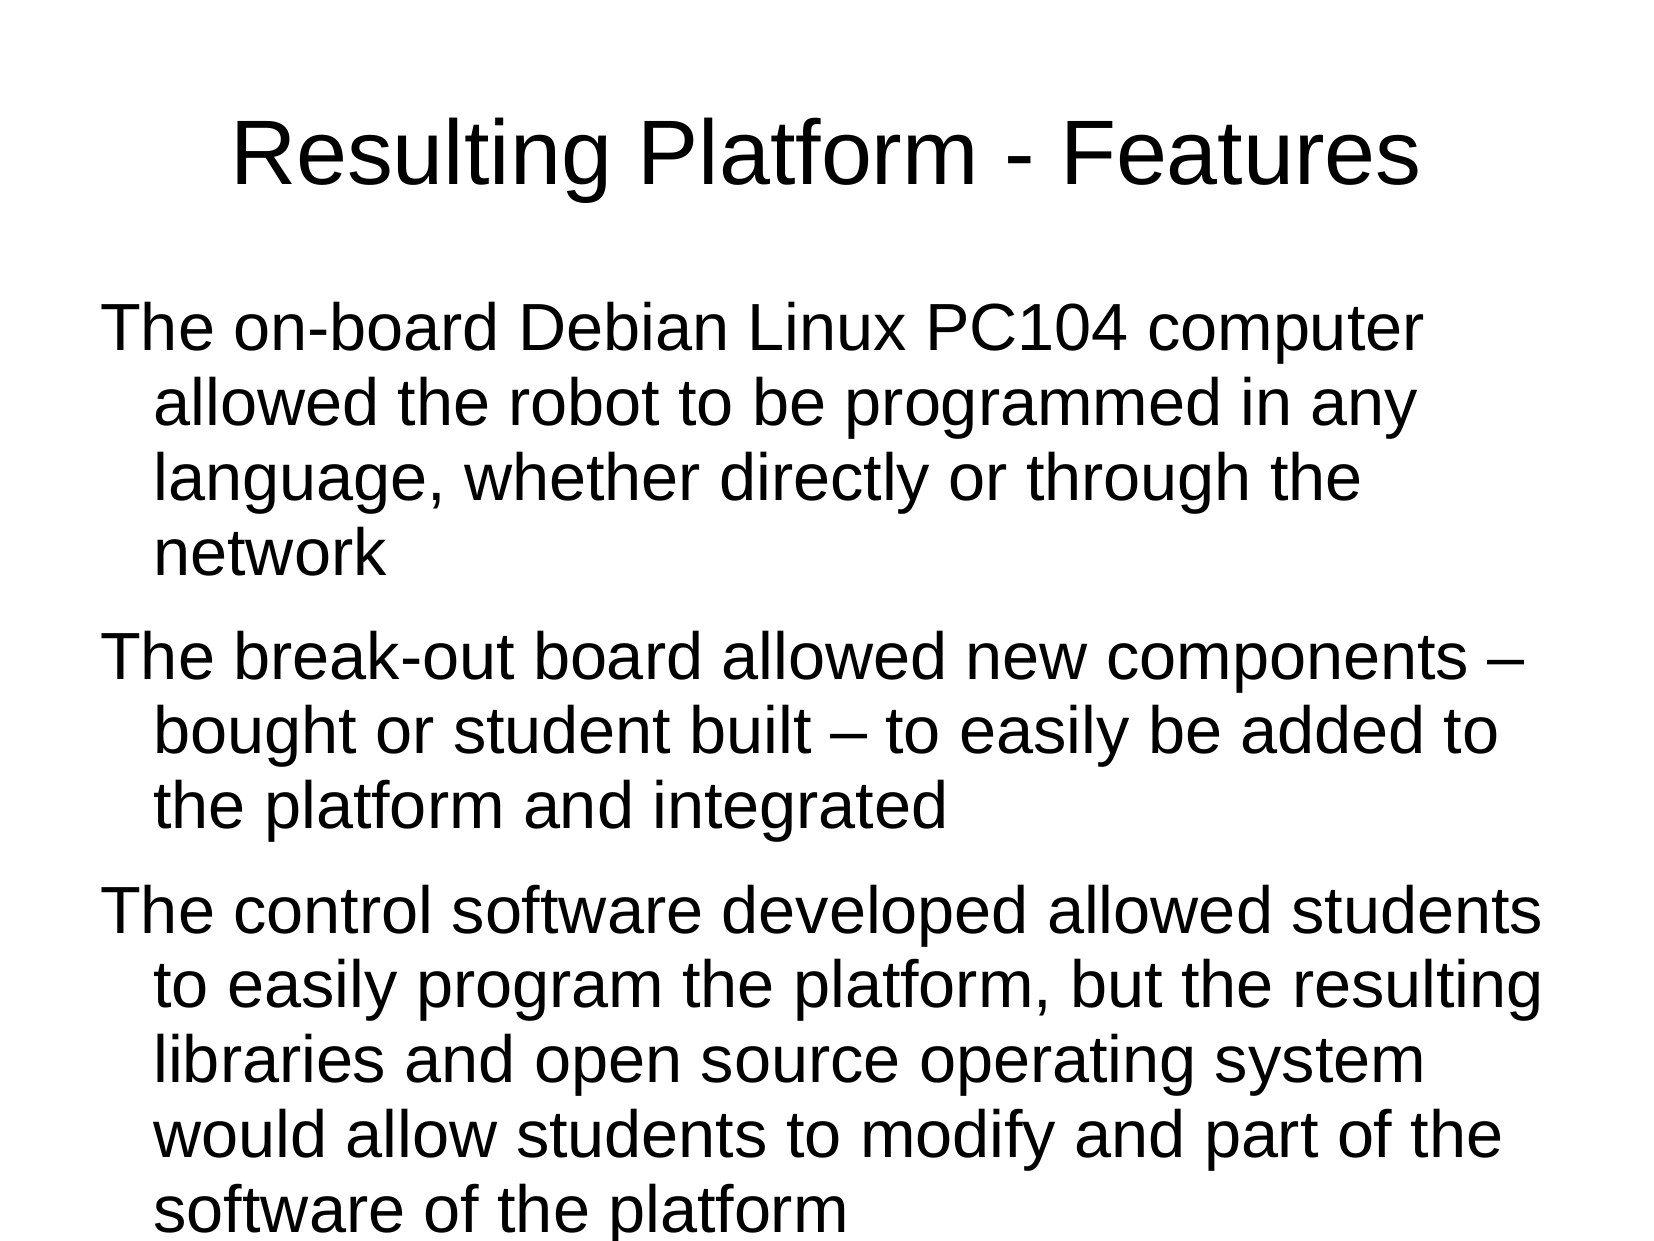

# Resulting Platform - Features
The on-board Debian Linux PC104 computer allowed the robot to be programmed in any language, whether directly or through the network
The break-out board allowed new components – bought or student built – to easily be added to the platform and integrated
The control software developed allowed students to easily program the platform, but the resulting libraries and open source operating system would allow students to modify and part of the software of the platform